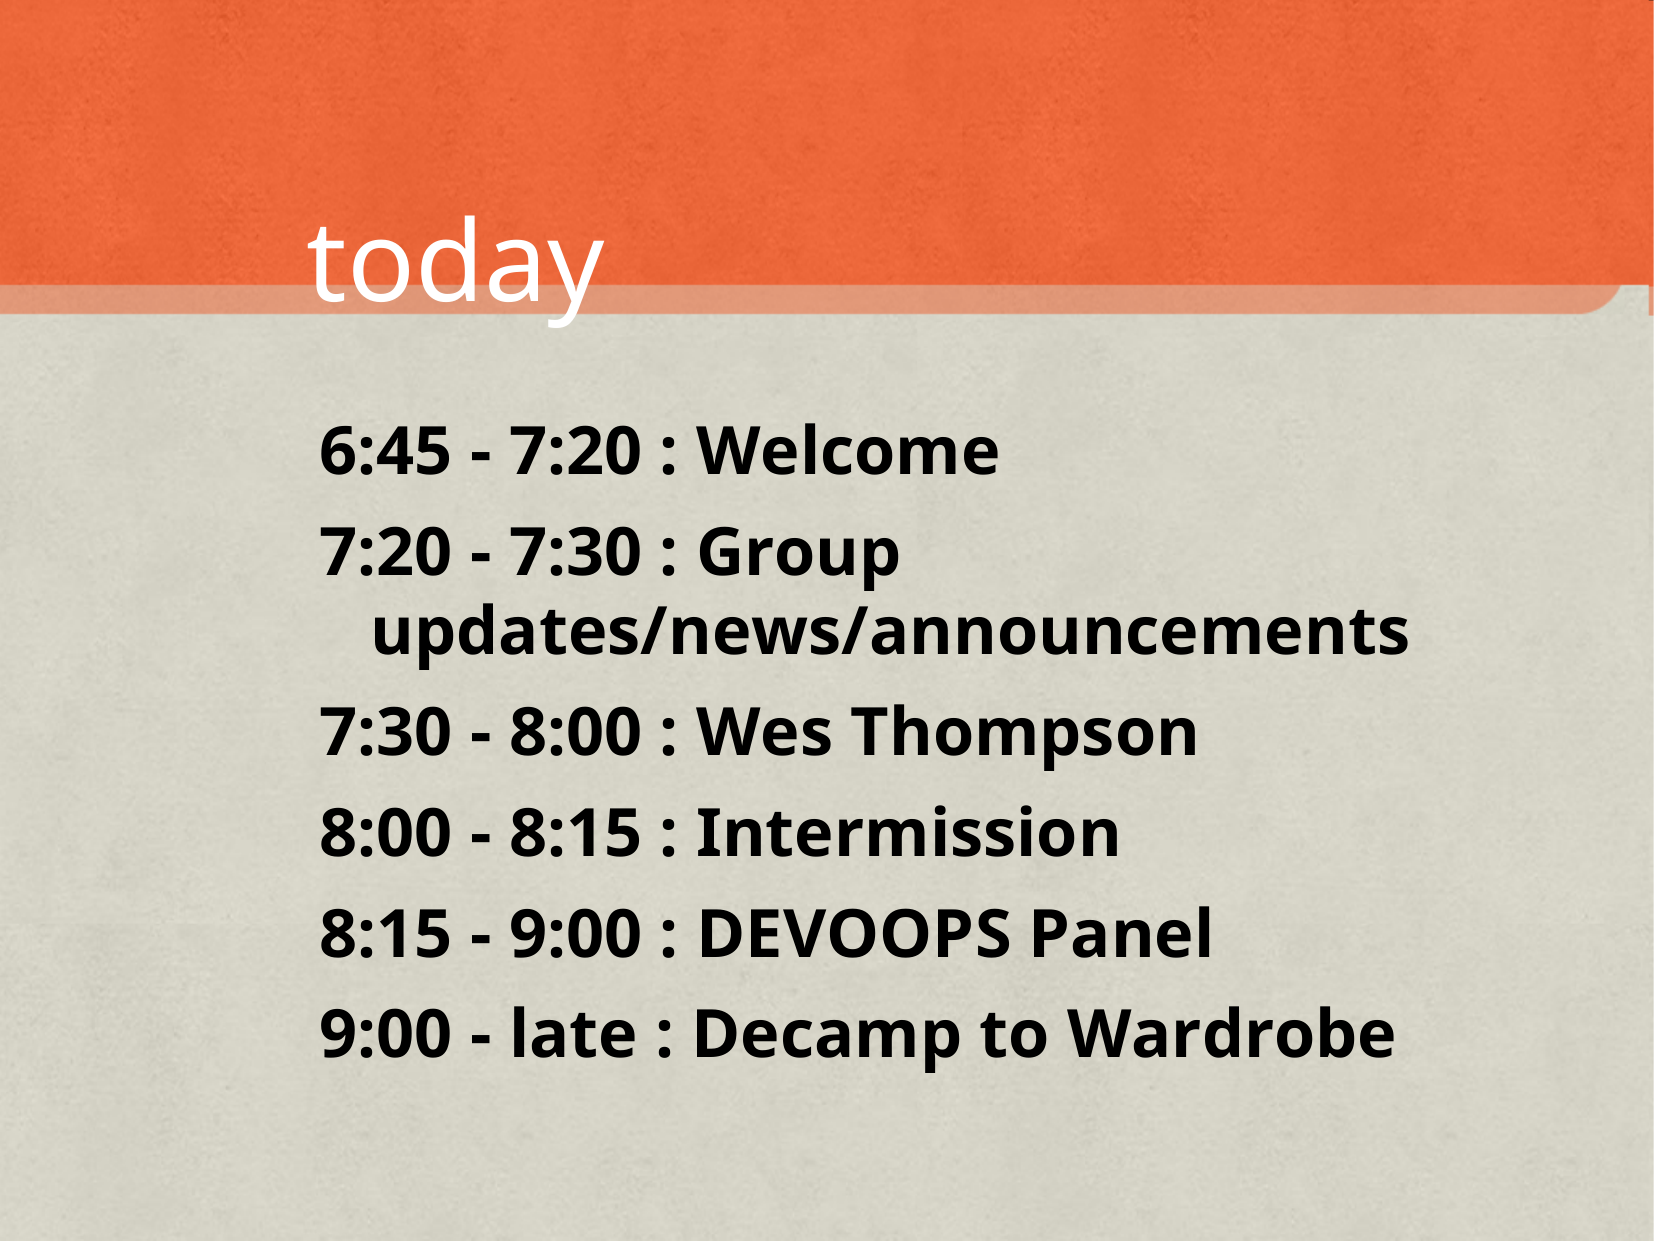

today
6:45 - 7:20 : Welcome
7:20 - 7:30 : Group updates/news/announcements
7:30 - 8:00 : Wes Thompson
8:00 - 8:15 : Intermission
8:15 - 9:00 : DEVOOPS Panel
9:00 - late : Decamp to Wardrobe